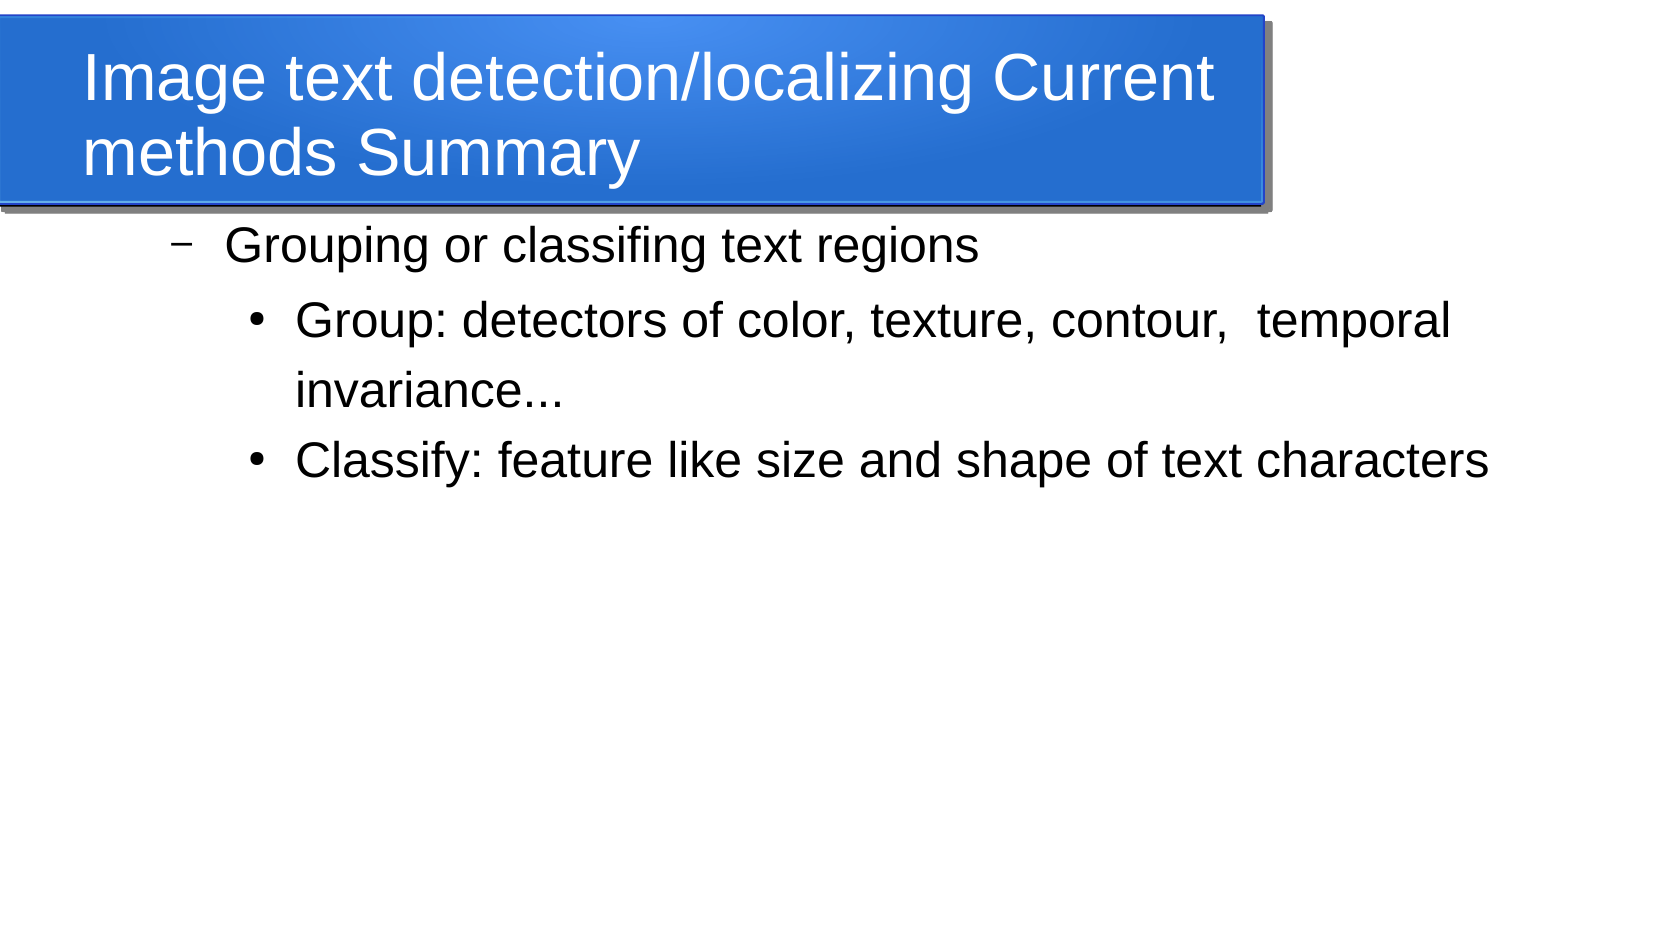

# Image text detection/localizing Current methods Summary
Grouping or classifing text regions
Group: detectors of color, texture, contour, temporal
invariance...
Classify: feature like size and shape of text characters